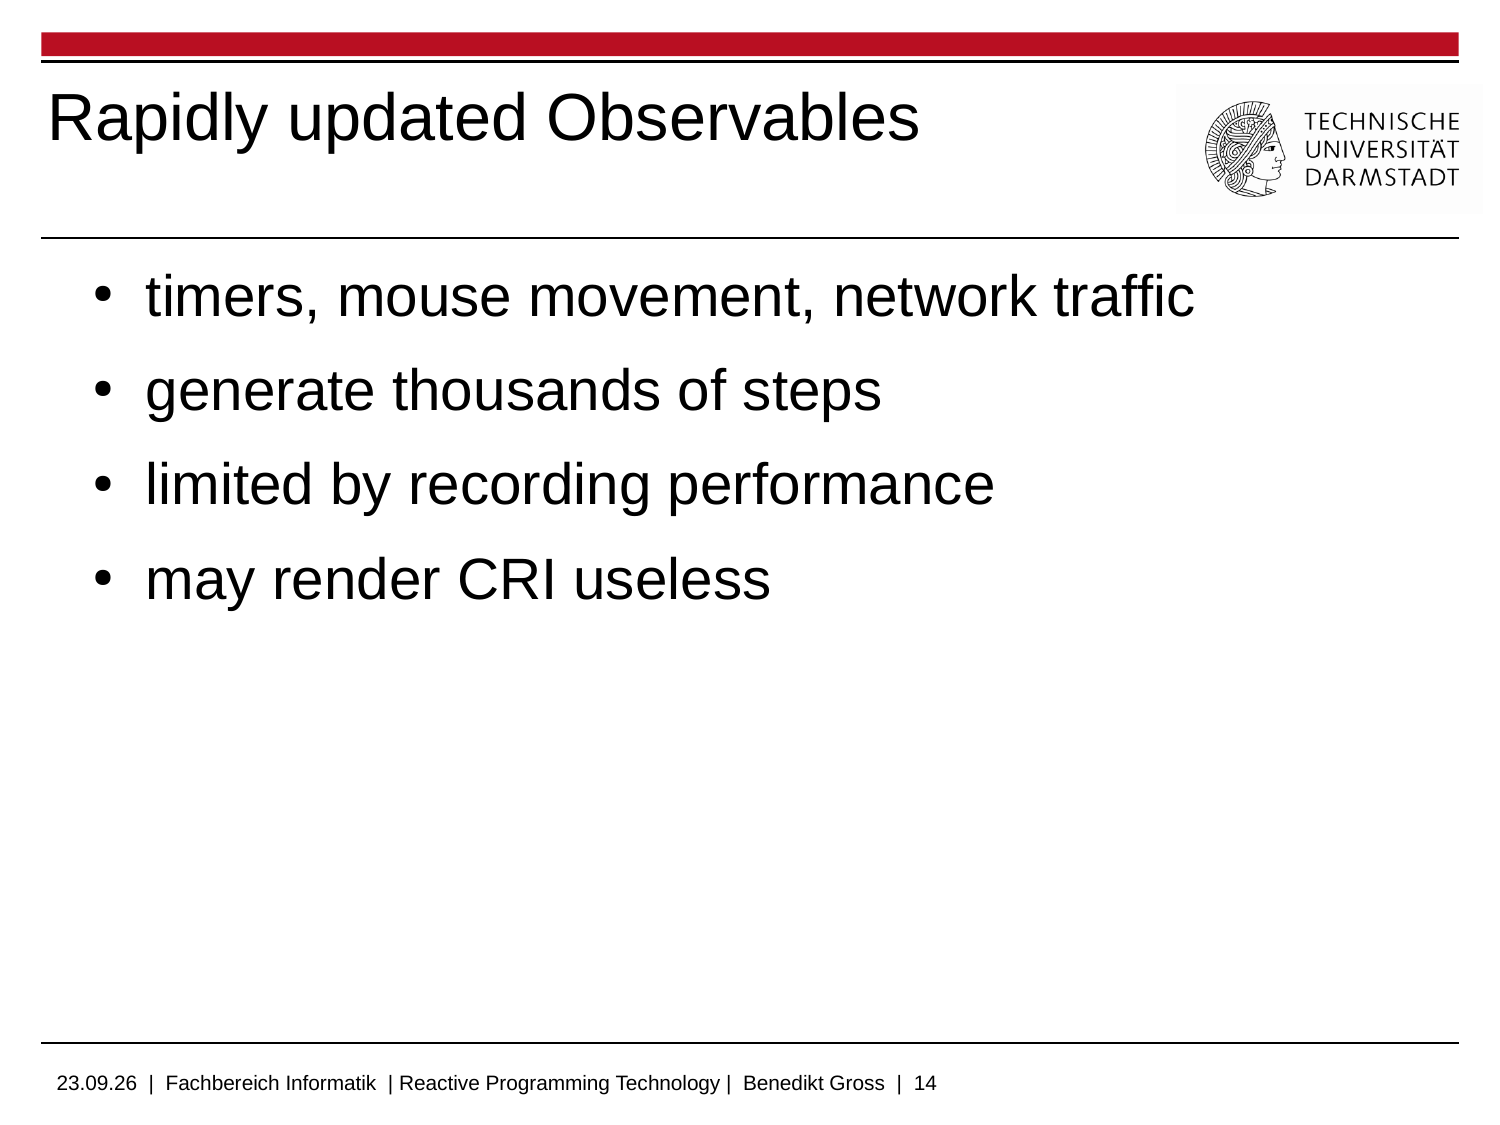

# Rapidly updated Observables
timers, mouse movement, network traffic
generate thousands of steps
limited by recording performance
may render CRI useless